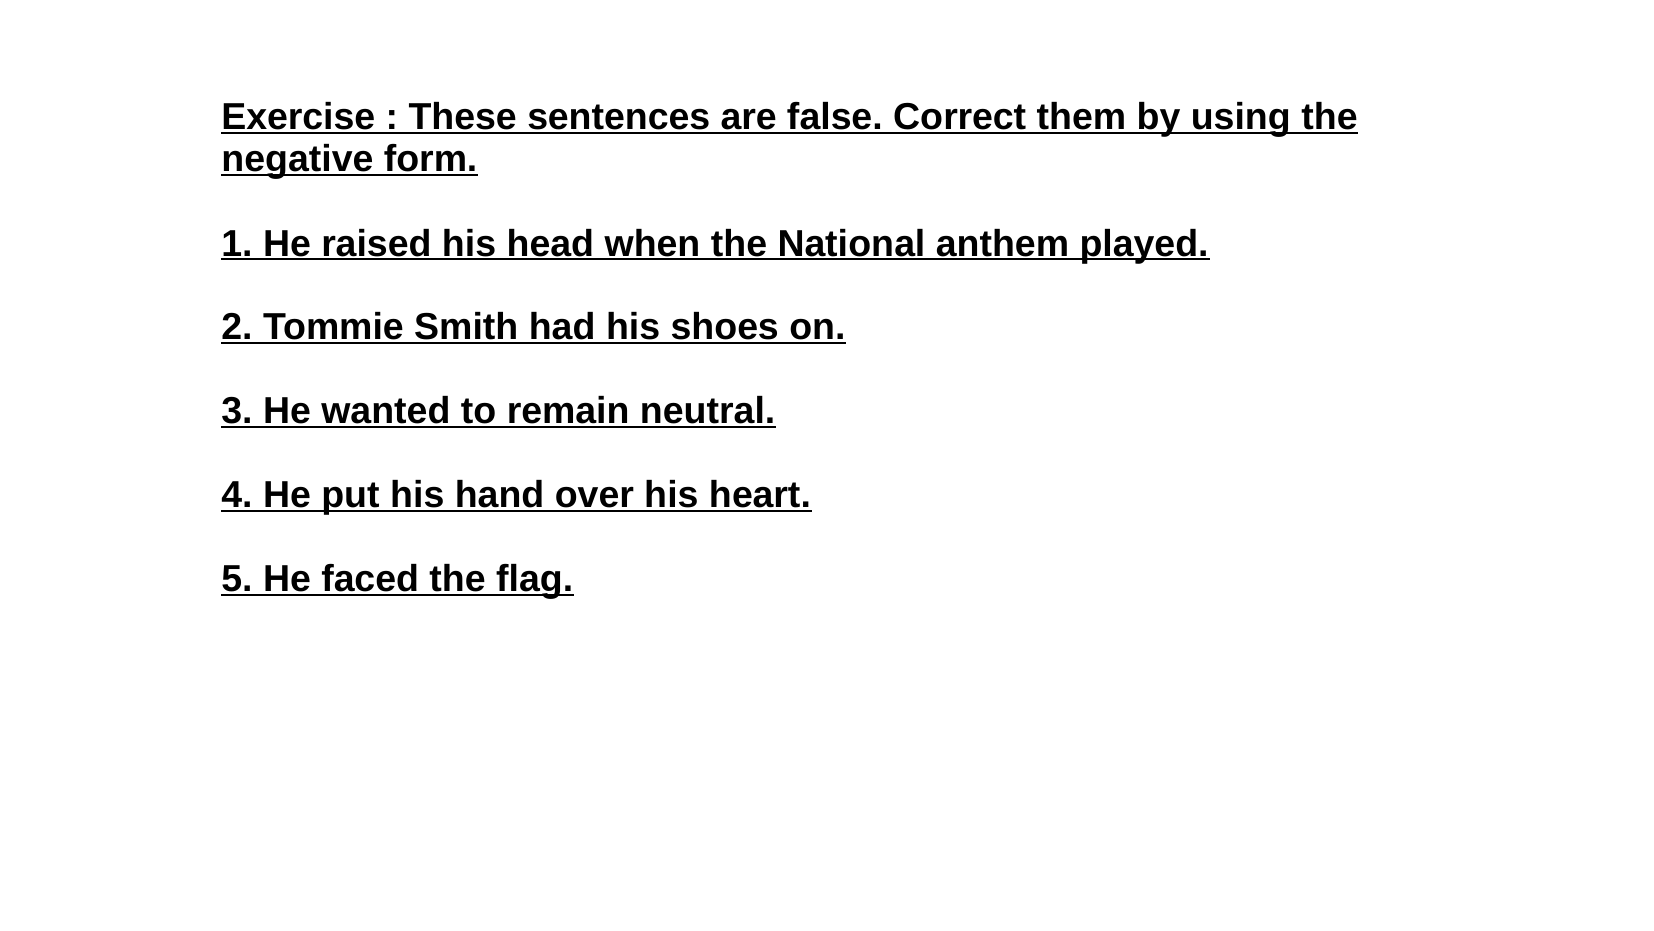

Exercise : These sentences are false. Correct them by using the negative form.
1. He raised his head when the National anthem played.
2. Tommie Smith had his shoes on.
3. He wanted to remain neutral.
4. He put his hand over his heart.
5. He faced the flag.